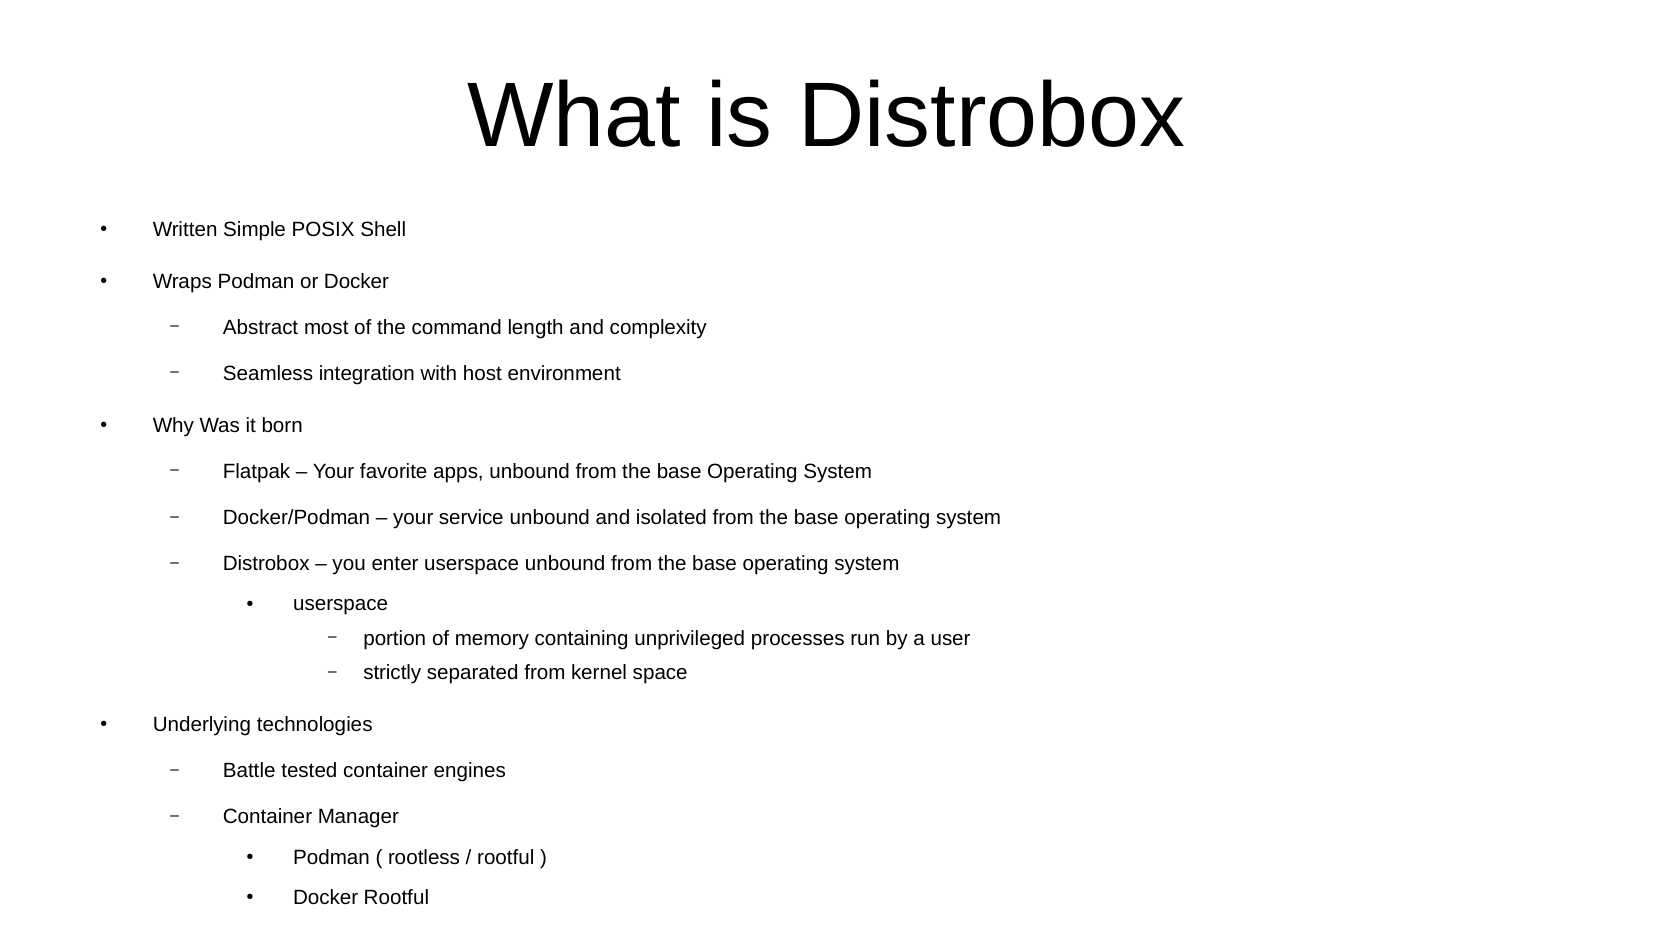

# What is Distrobox
Written Simple POSIX Shell
Wraps Podman or Docker
Abstract most of the command length and complexity
Seamless integration with host environment
Why Was it born
Flatpak – Your favorite apps, unbound from the base Operating System
Docker/Podman – your service unbound and isolated from the base operating system
Distrobox – you enter userspace unbound from the base operating system
userspace
portion of memory containing unprivileged processes run by a user
strictly separated from kernel space
Underlying technologies
Battle tested container engines
Container Manager
Podman ( rootless / rootful )
Docker Rootful